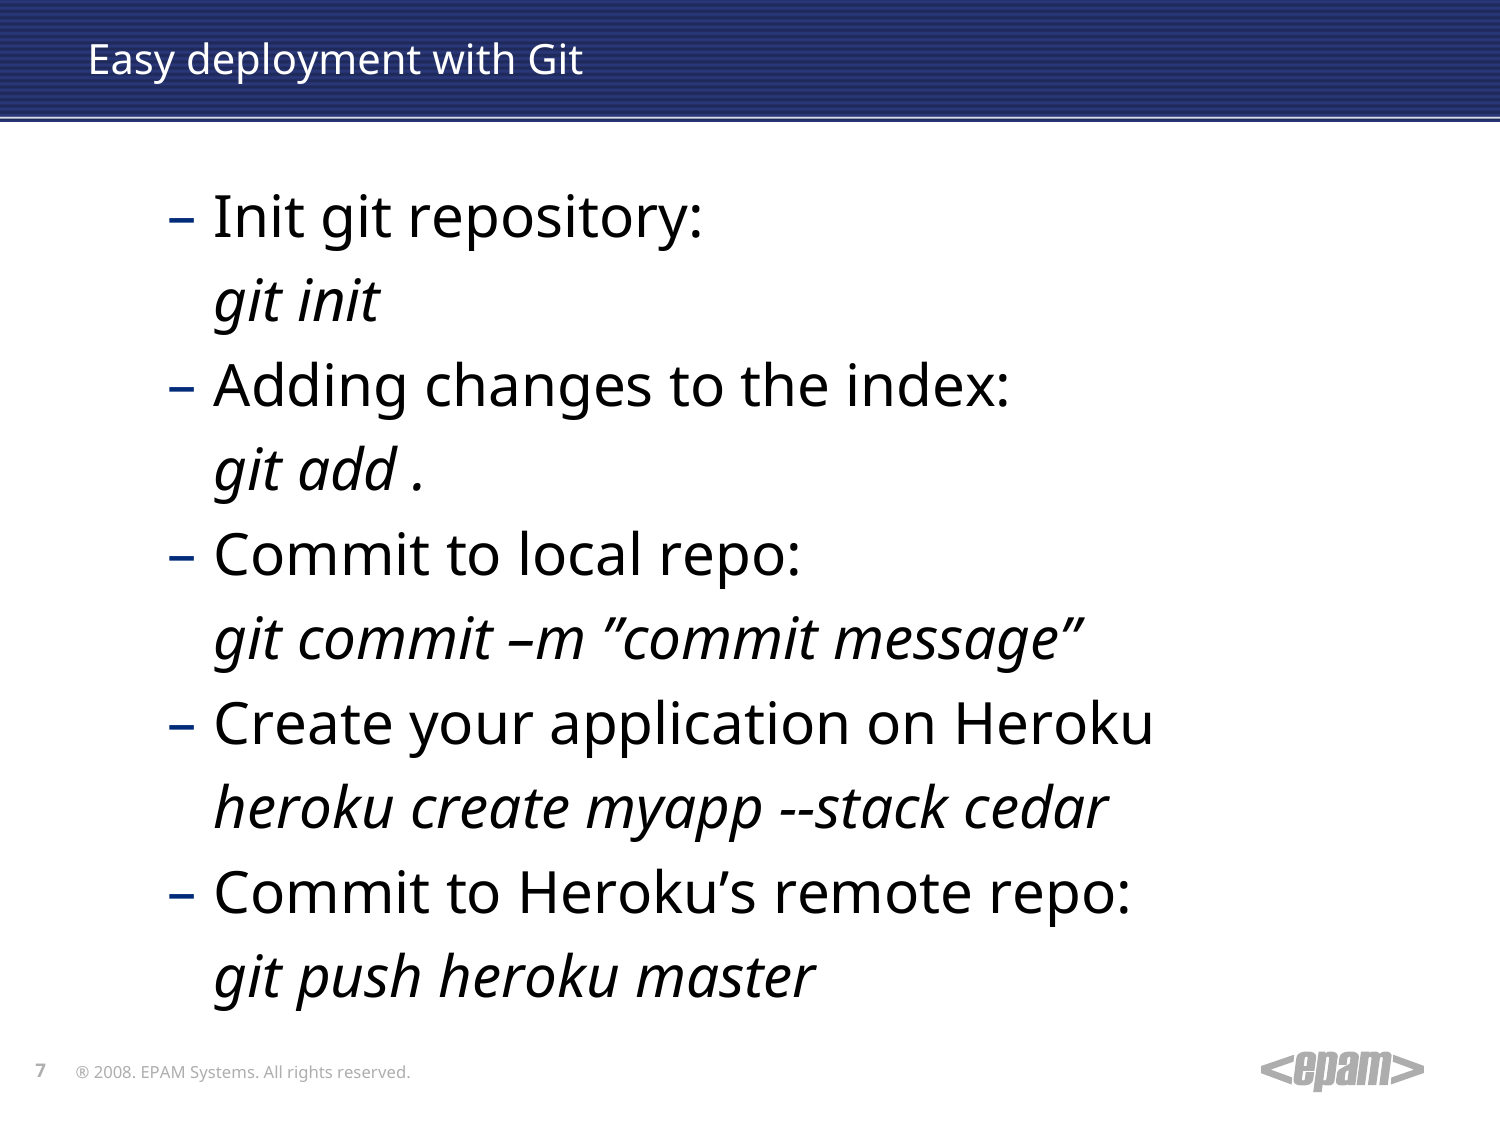

Easy deployment with Git
Init git repository:
	git init
Adding changes to the index:
git add .
Commit to local repo:
git commit –m ”commit message”
Create your application on Heroku
heroku create myapp --stack cedar
Commit to Heroku’s remote repo:
	git push heroku master